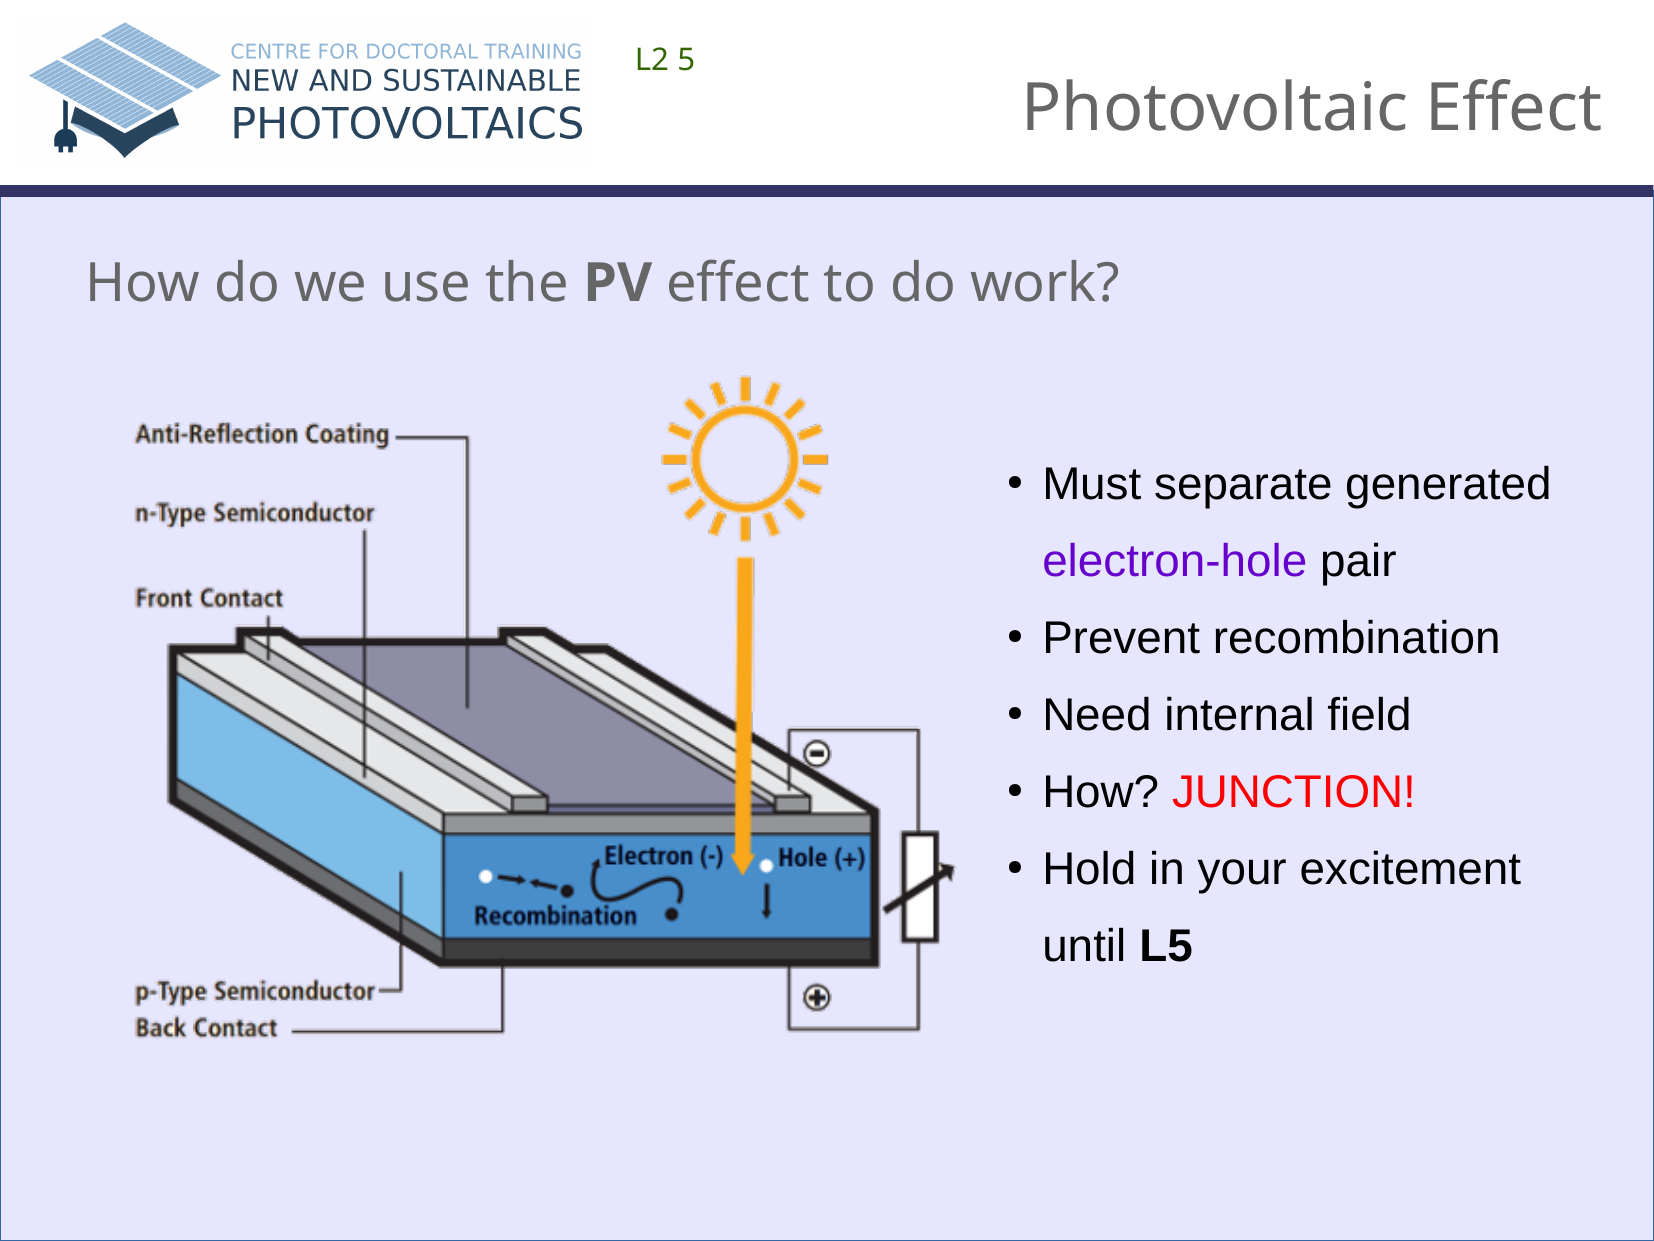

L2 5
Photovoltaic Effect
How do we use the PV effect to do work?
Must separate generated electron-hole pair
Prevent recombination
Need internal field
How? JUNCTION!
Hold in your excitement until L5